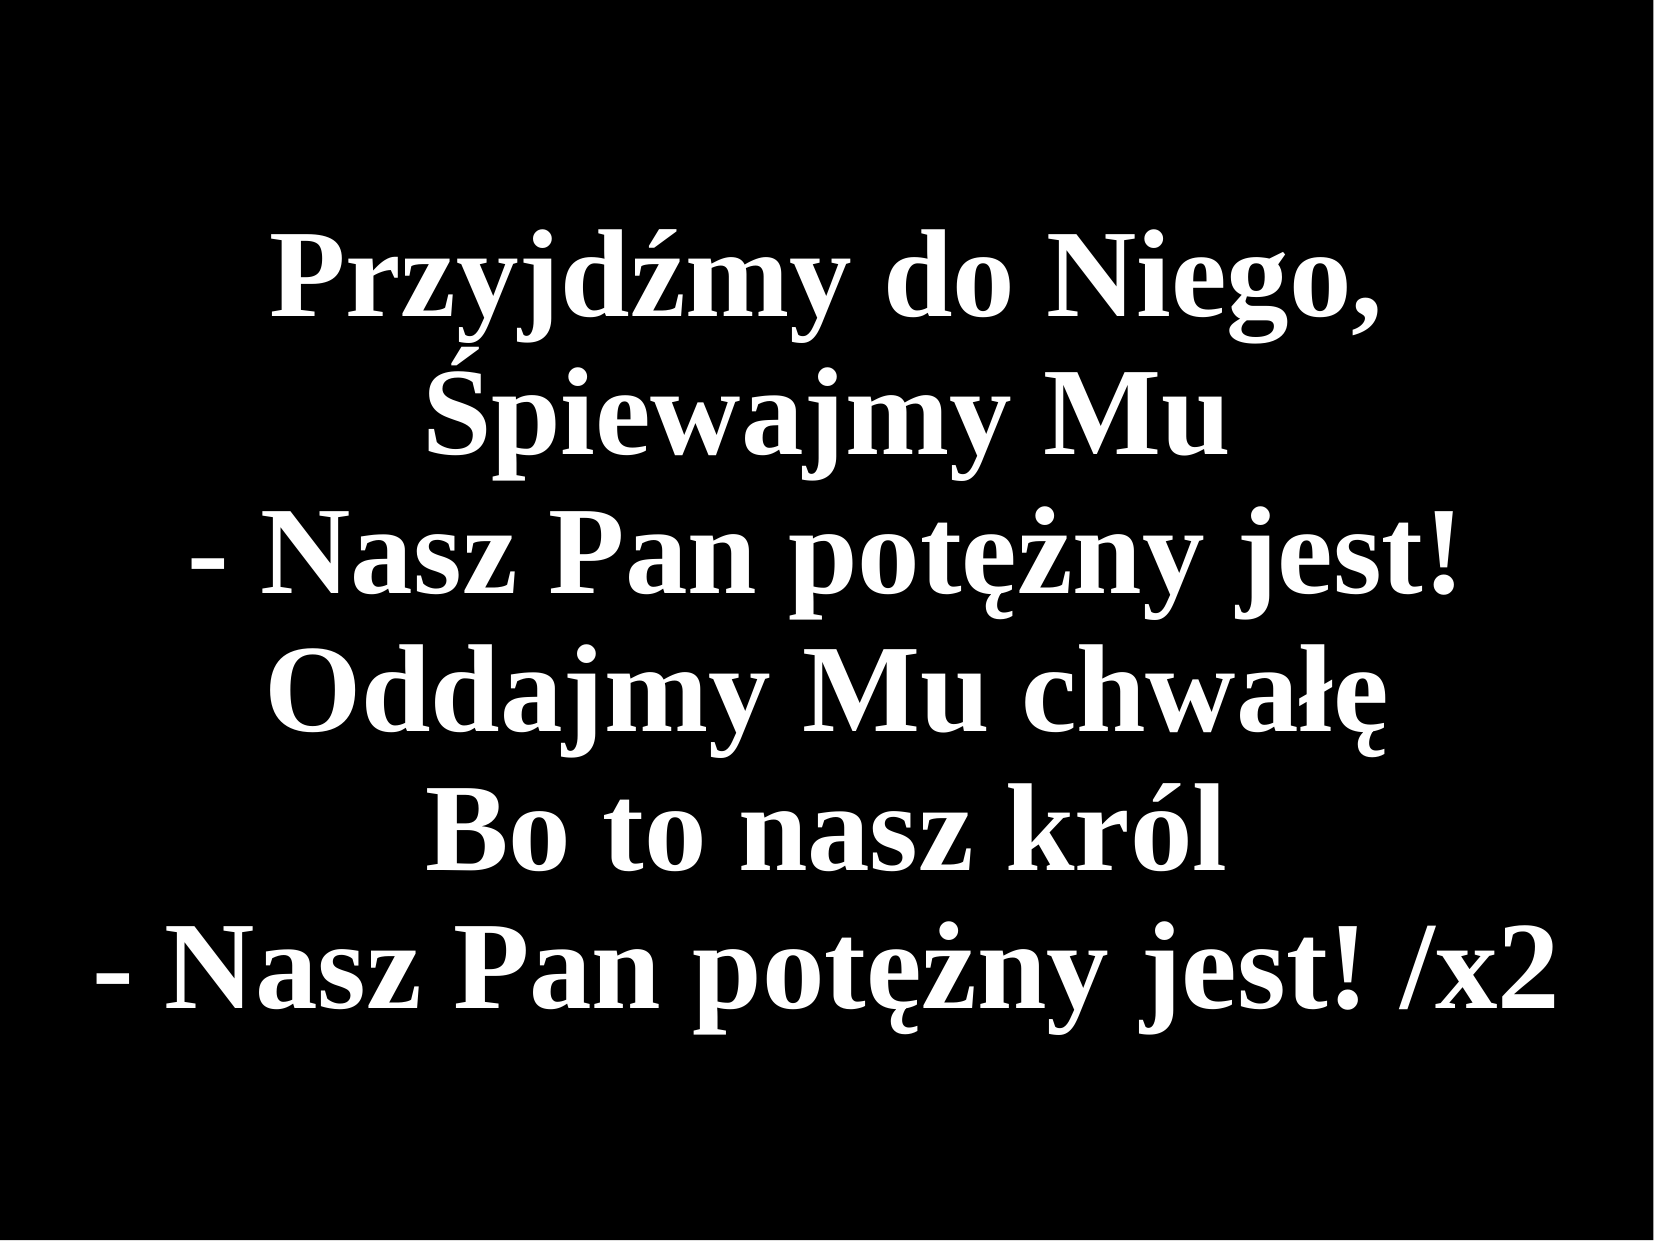

# Przyjdźmy do Niego, Śpiewajmy Mu - Nasz Pan potężny jest! Oddajmy Mu chwałę Bo to nasz król - Nasz Pan potężny jest! /x2